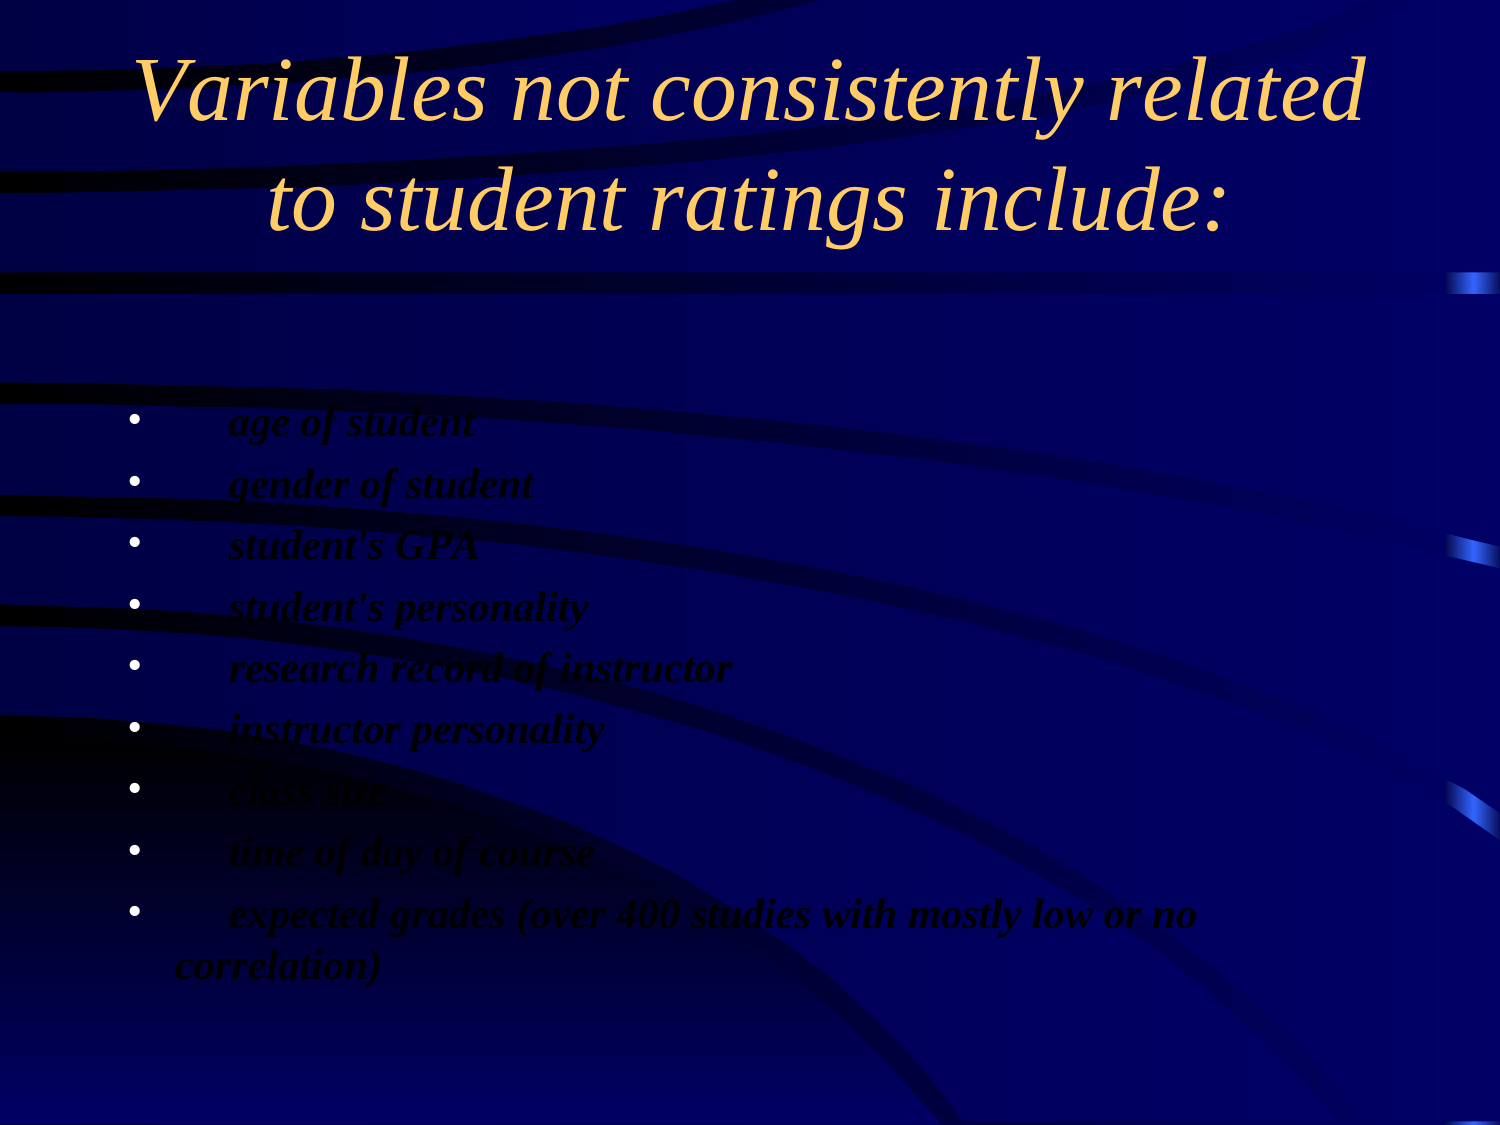

# Variables not consistently related to student ratings include:
 age of student
 gender of student
 student's GPA
 student's personality
 research record of instructor
 instructor personality
 class size
 time of day of course
 expected grades (over 400 studies with mostly low or no correlation)